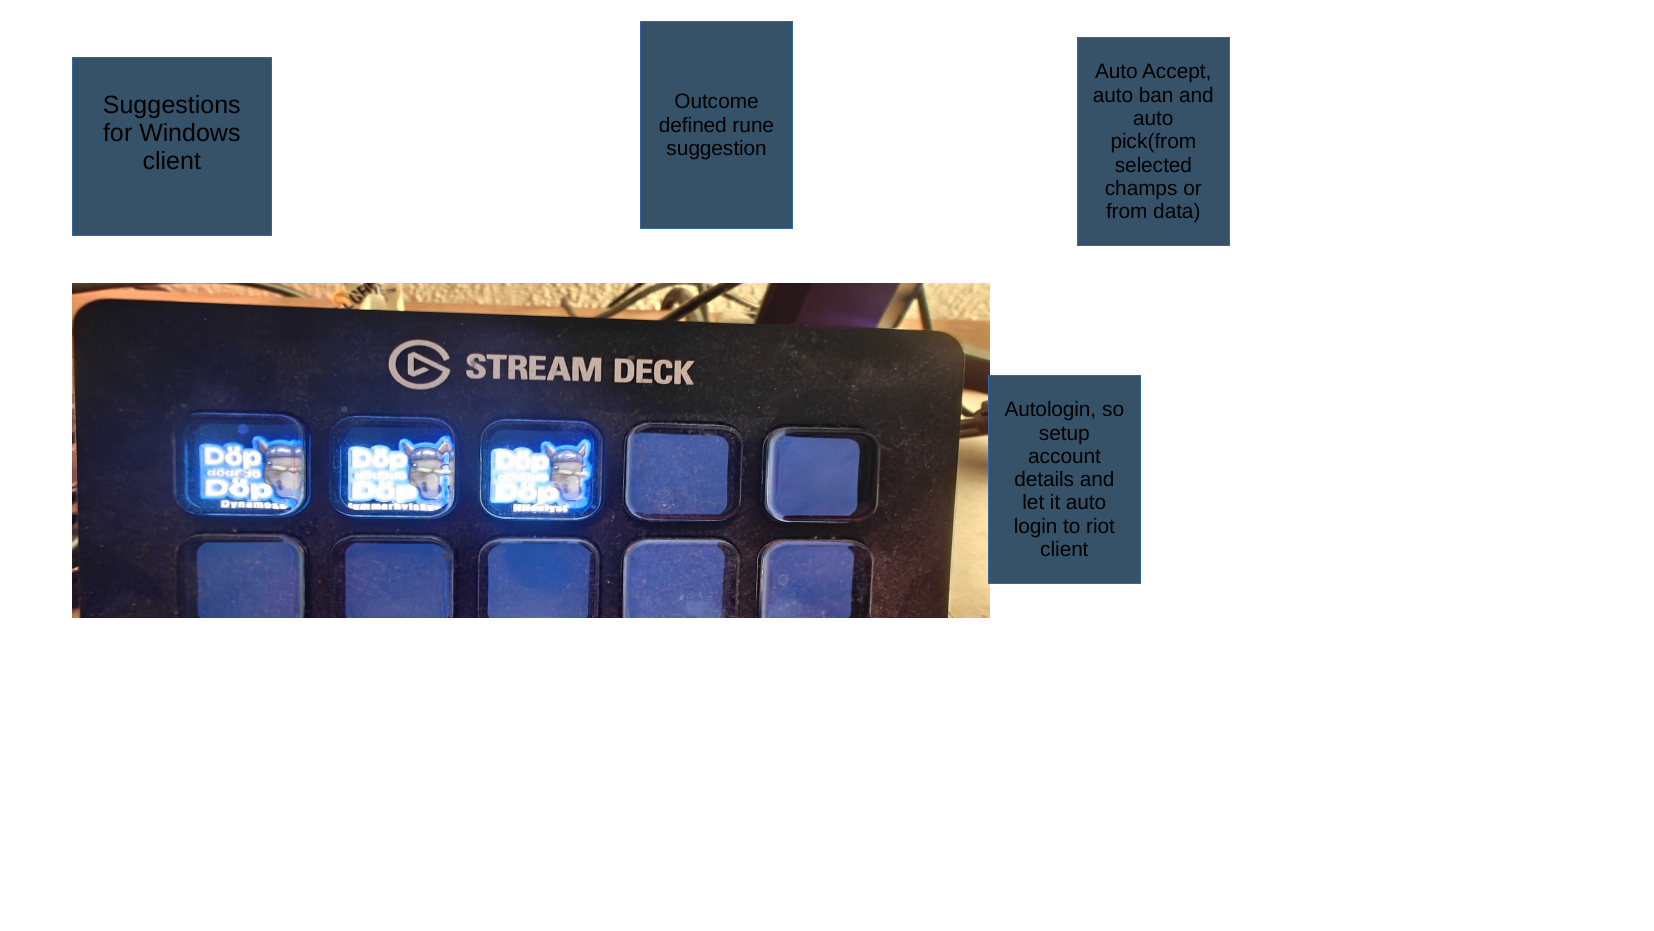

Outcome defined rune suggestion
Auto Accept, auto ban and auto pick(from selected champs or from data)
Suggestions for Windows client
Autologin, so setup account details and let it auto login to riot client